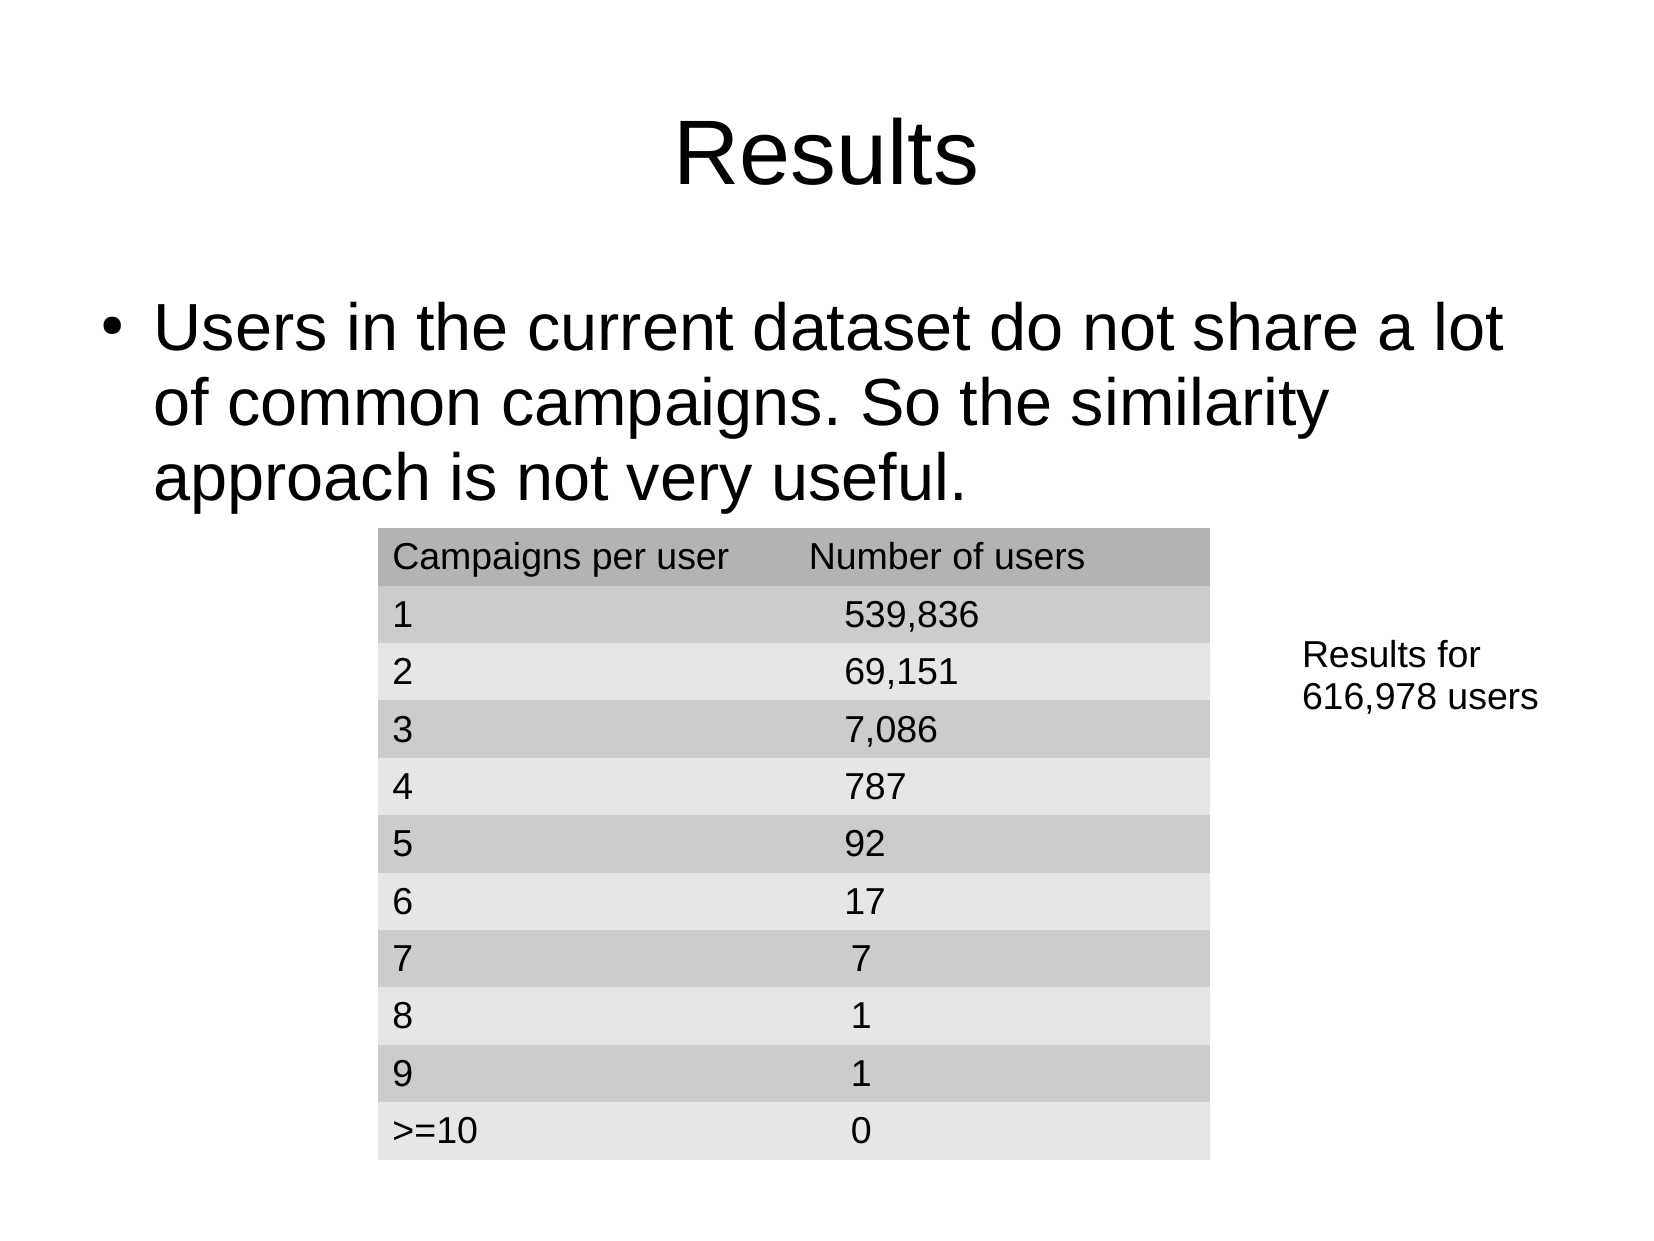

# Results
Users in the current dataset do not share a lot of common campaigns. So the similarity approach is not very useful.
| Campaigns per user | Number of users |
| --- | --- |
| 1 | 539,836 |
| 2 | 69,151 |
| 3 | 7,086 |
| 4 | 787 |
| 5 | 92 |
| 6 | 17 |
| 7 | 7 |
| 8 | 1 |
| 9 | 1 |
| >=10 | 0 |
Results for
616,978 users